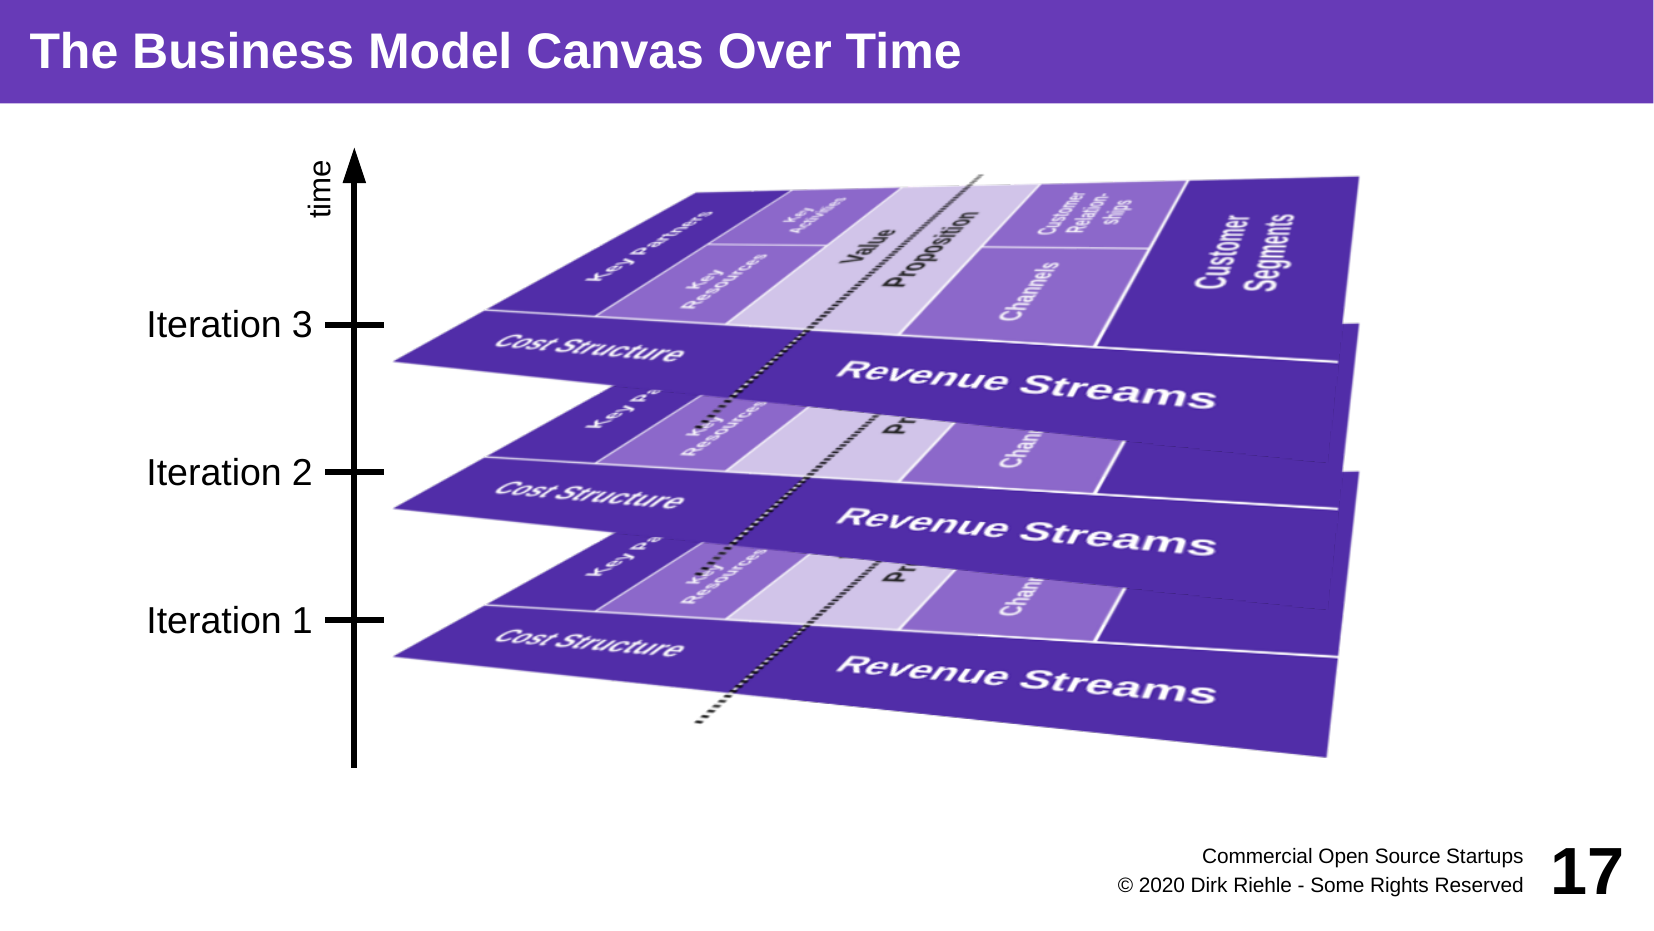

# The Business Model Canvas Over Time
time
Iteration 3
Iteration 2
Iteration 1
Commercial Open Source Startups
17
© 2020 Dirk Riehle - Some Rights Reserved